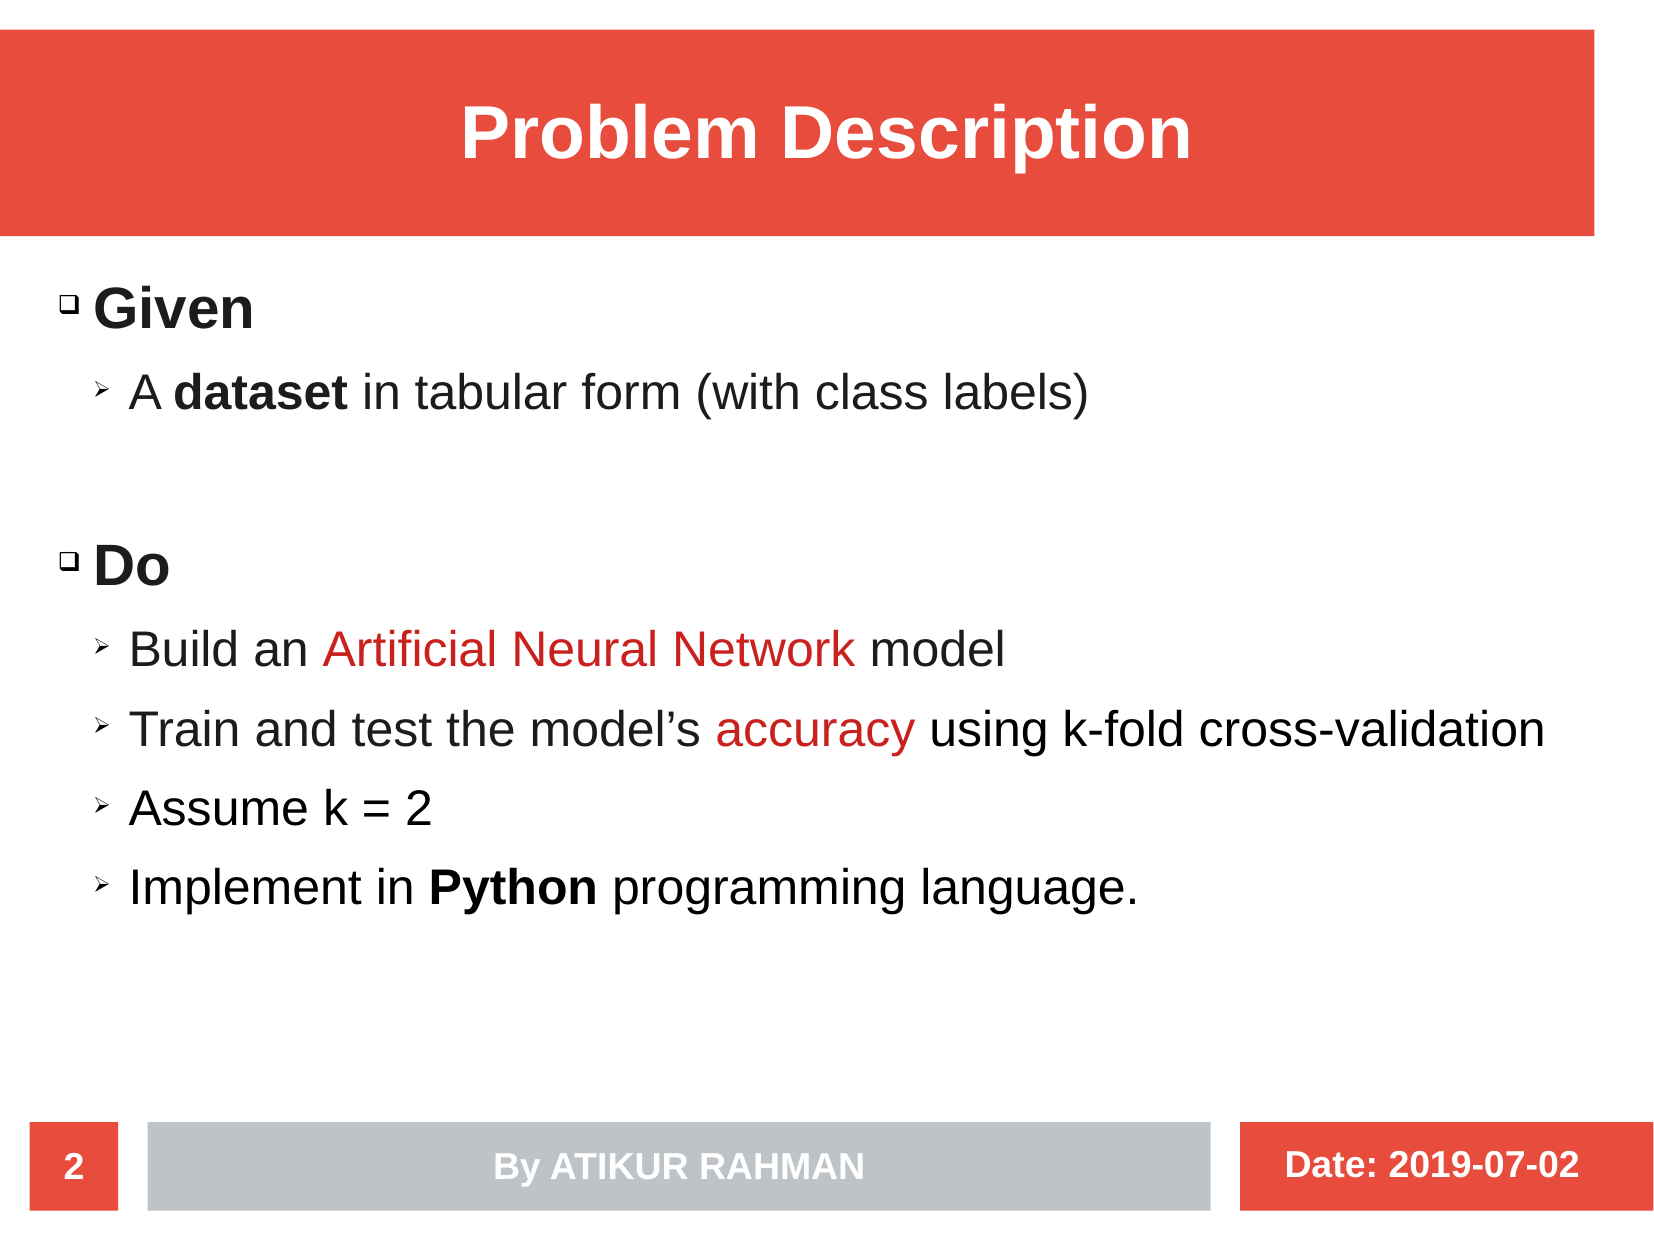

# Problem Description
Given
A dataset in tabular form (with class labels)
Do
Build an Artificial Neural Network model
Train and test the model’s accuracy using k-fold cross-validation
Assume k = 2
Implement in Python programming language.
2
By ATIKUR RAHMAN
Date: 2019-07-02